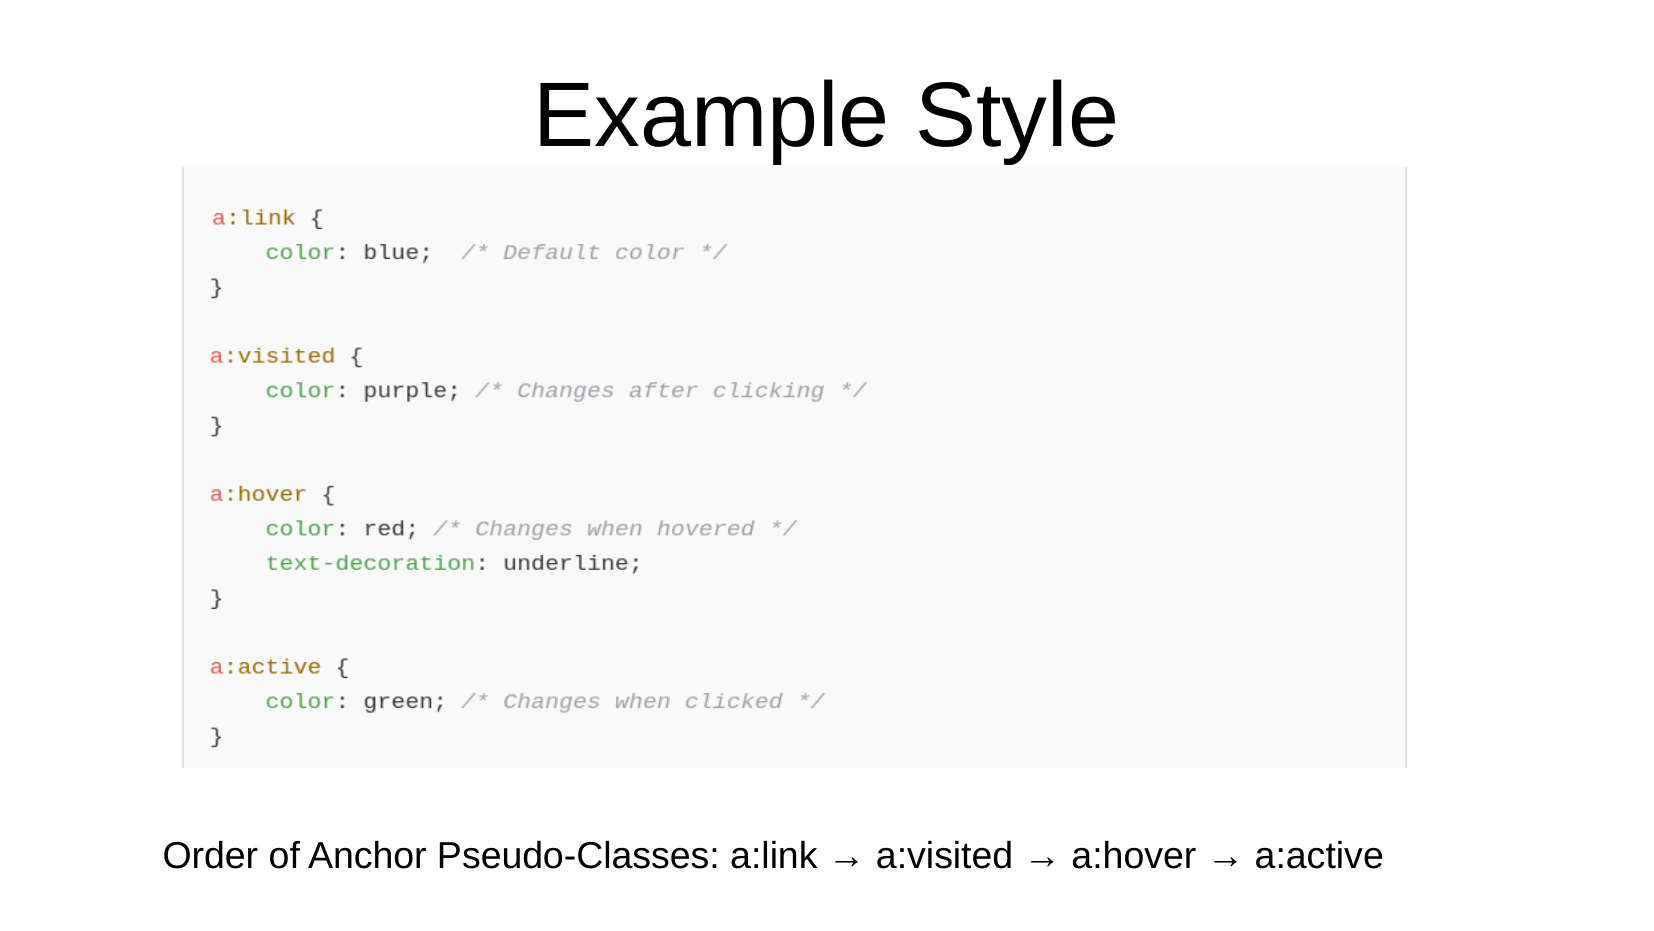

# Example Style
Order of Anchor Pseudo-Classes: a:link → a:visited → a:hover → a:active